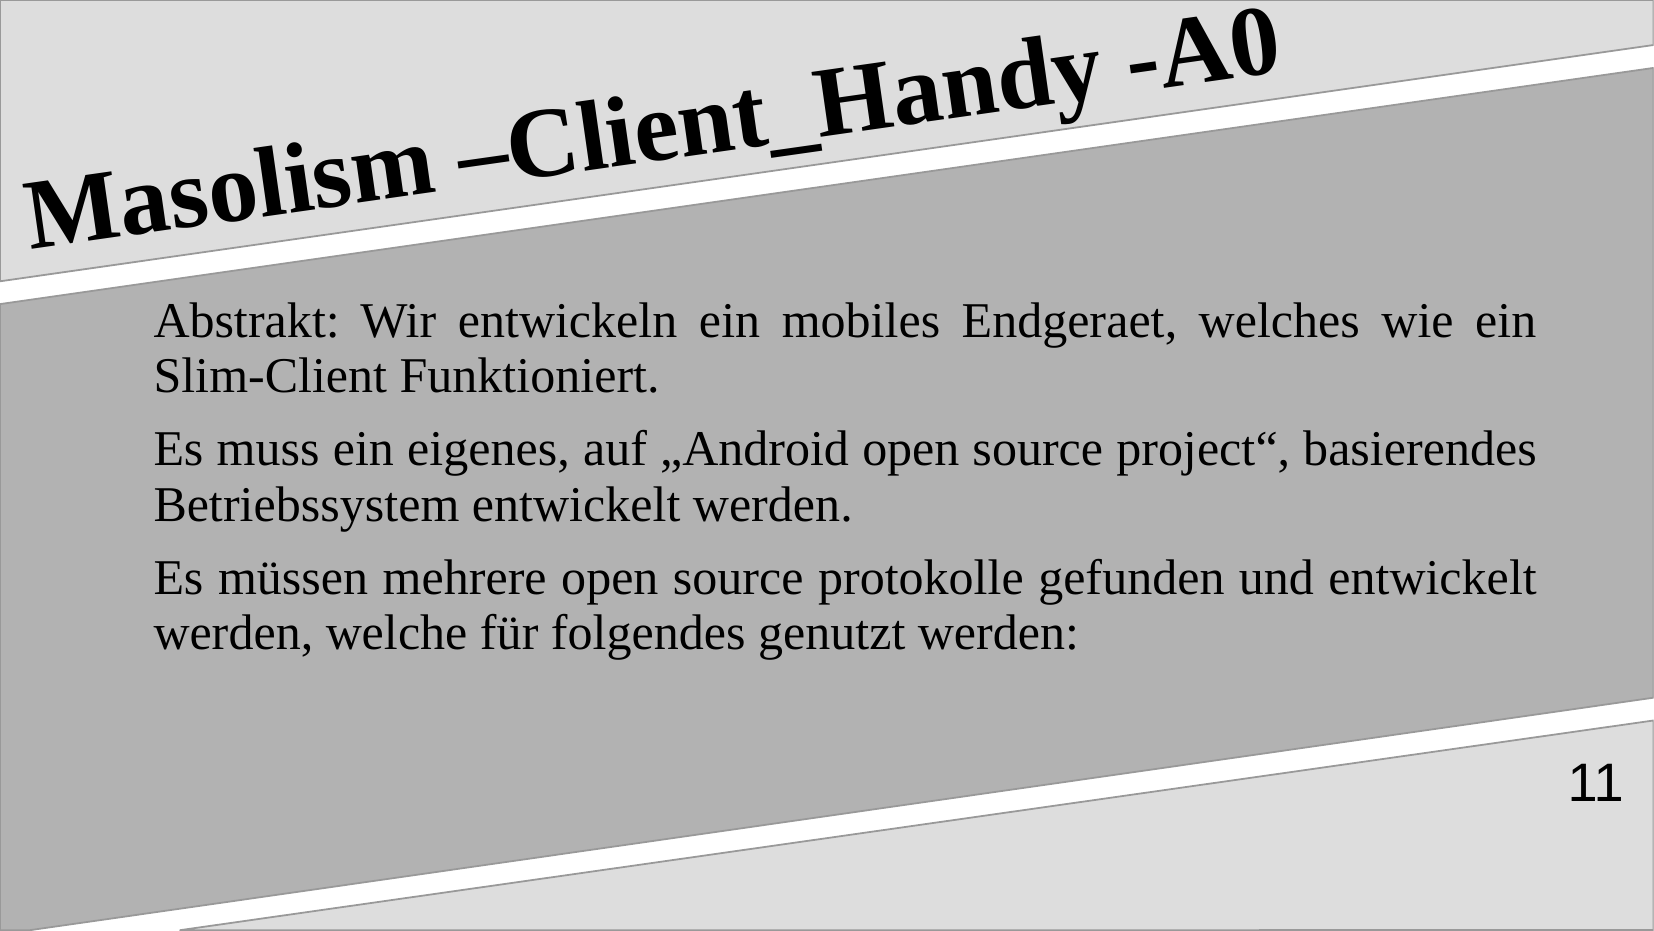

# Masolism –Client_Handy -A0
Abstrakt: Wir entwickeln ein mobiles Endgeraet, welches wie ein Slim-Client Funktioniert.
Es muss ein eigenes, auf „Android open source project“, basierendes Betriebssystem entwickelt werden.
Es müssen mehrere open source protokolle gefunden und entwickelt werden, welche für folgendes genutzt werden:
11